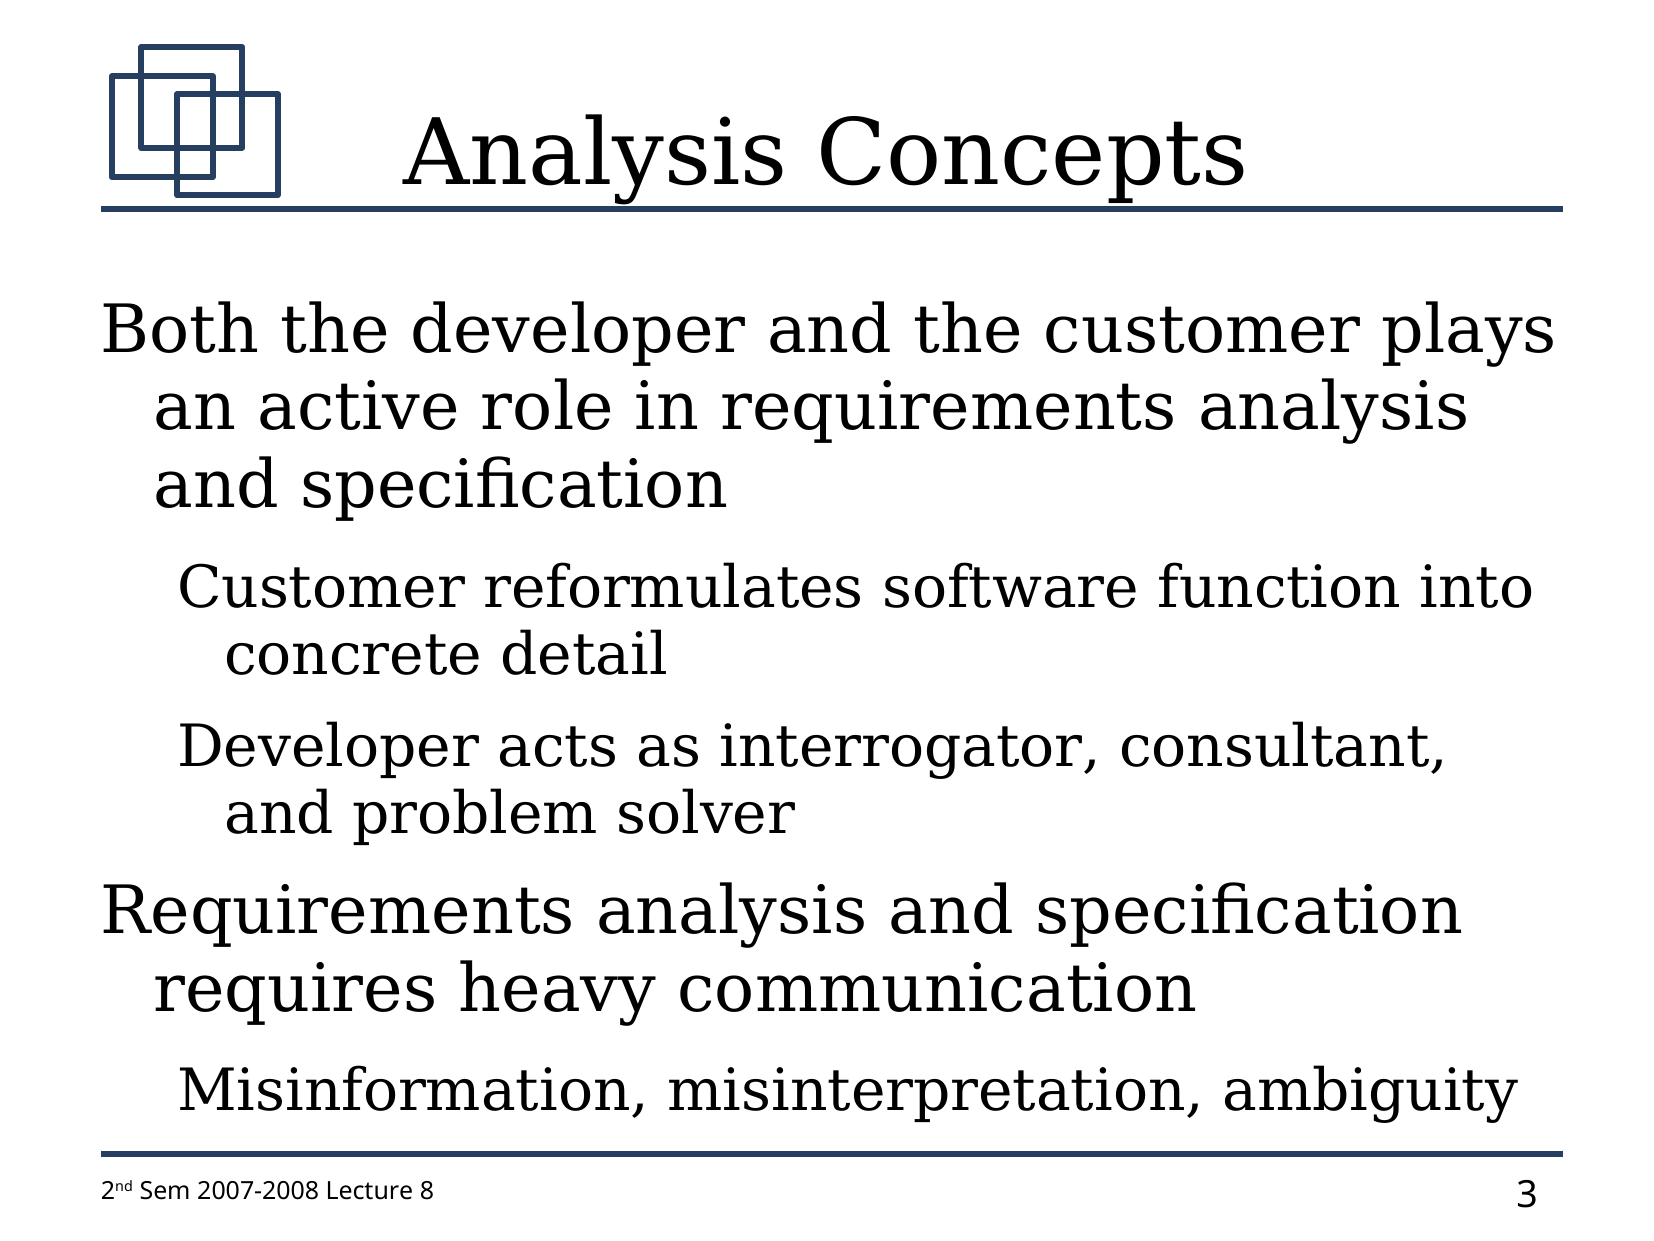

# Analysis Concepts
Both the developer and the customer plays an active role in requirements analysis and specification
Customer reformulates software function into concrete detail
Developer acts as interrogator, consultant, and problem solver
Requirements analysis and specification requires heavy communication
Misinformation, misinterpretation, ambiguity